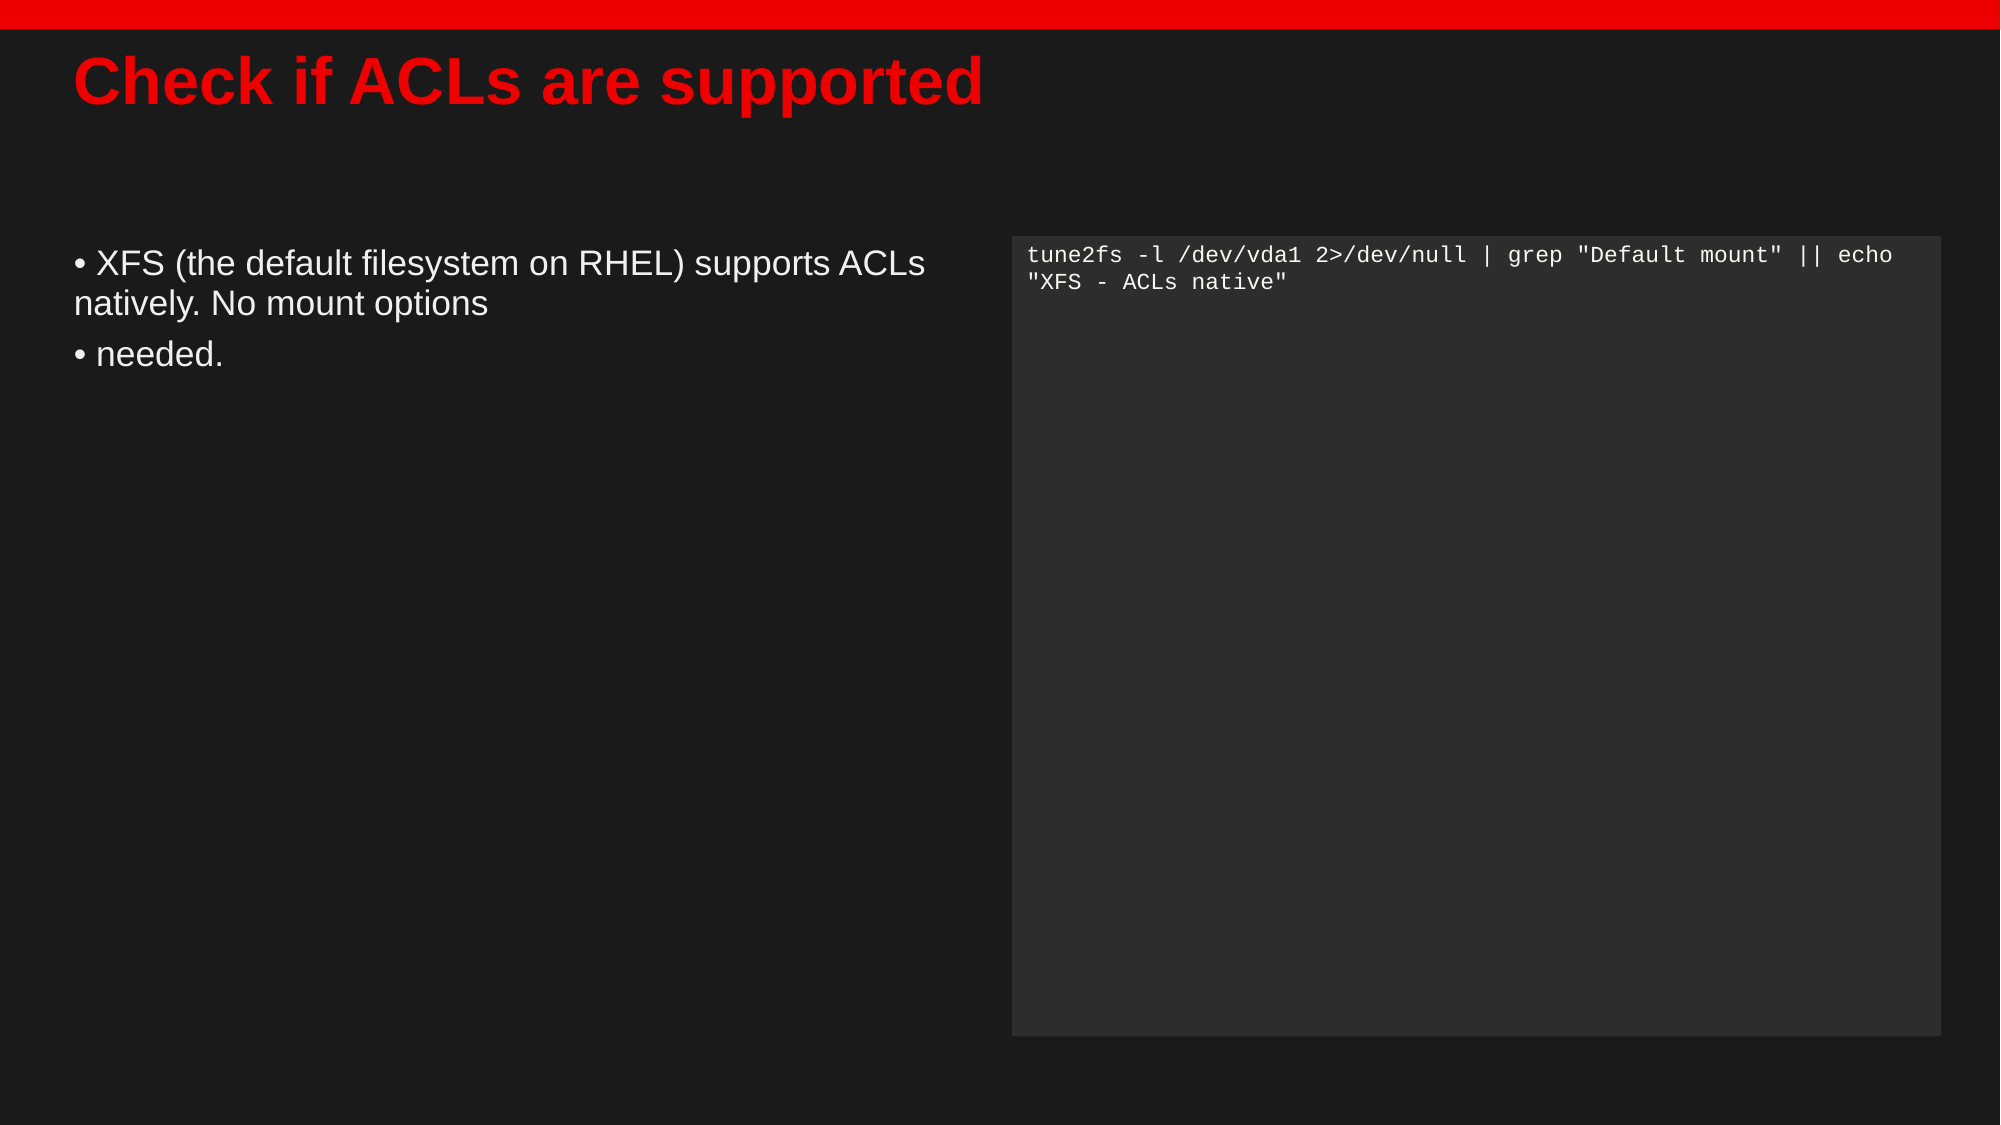

Check if ACLs are supported
• XFS (the default filesystem on RHEL) supports ACLs natively. No mount options
• needed.
tune2fs -l /dev/vda1 2>/dev/null | grep "Default mount" || echo "XFS - ACLs native"